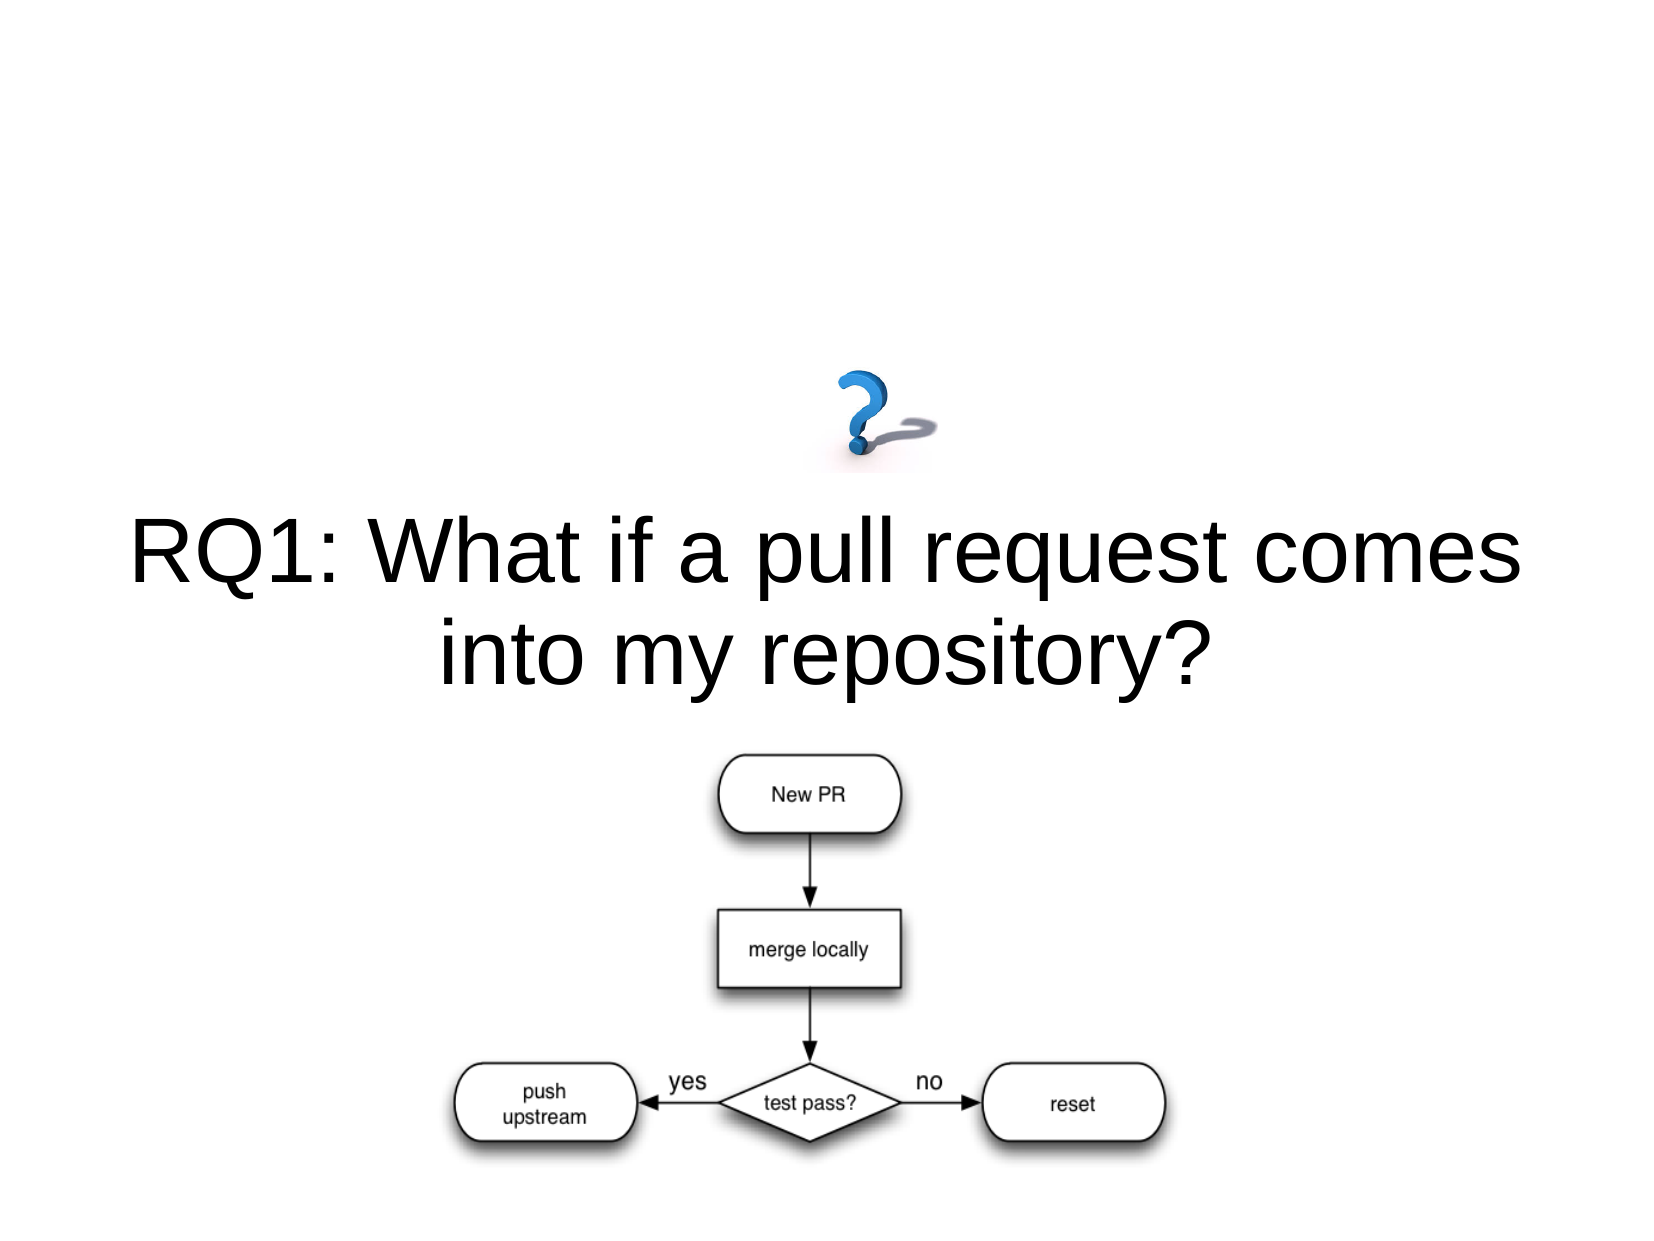

# RQ1: What if a pull request comes into my repository?